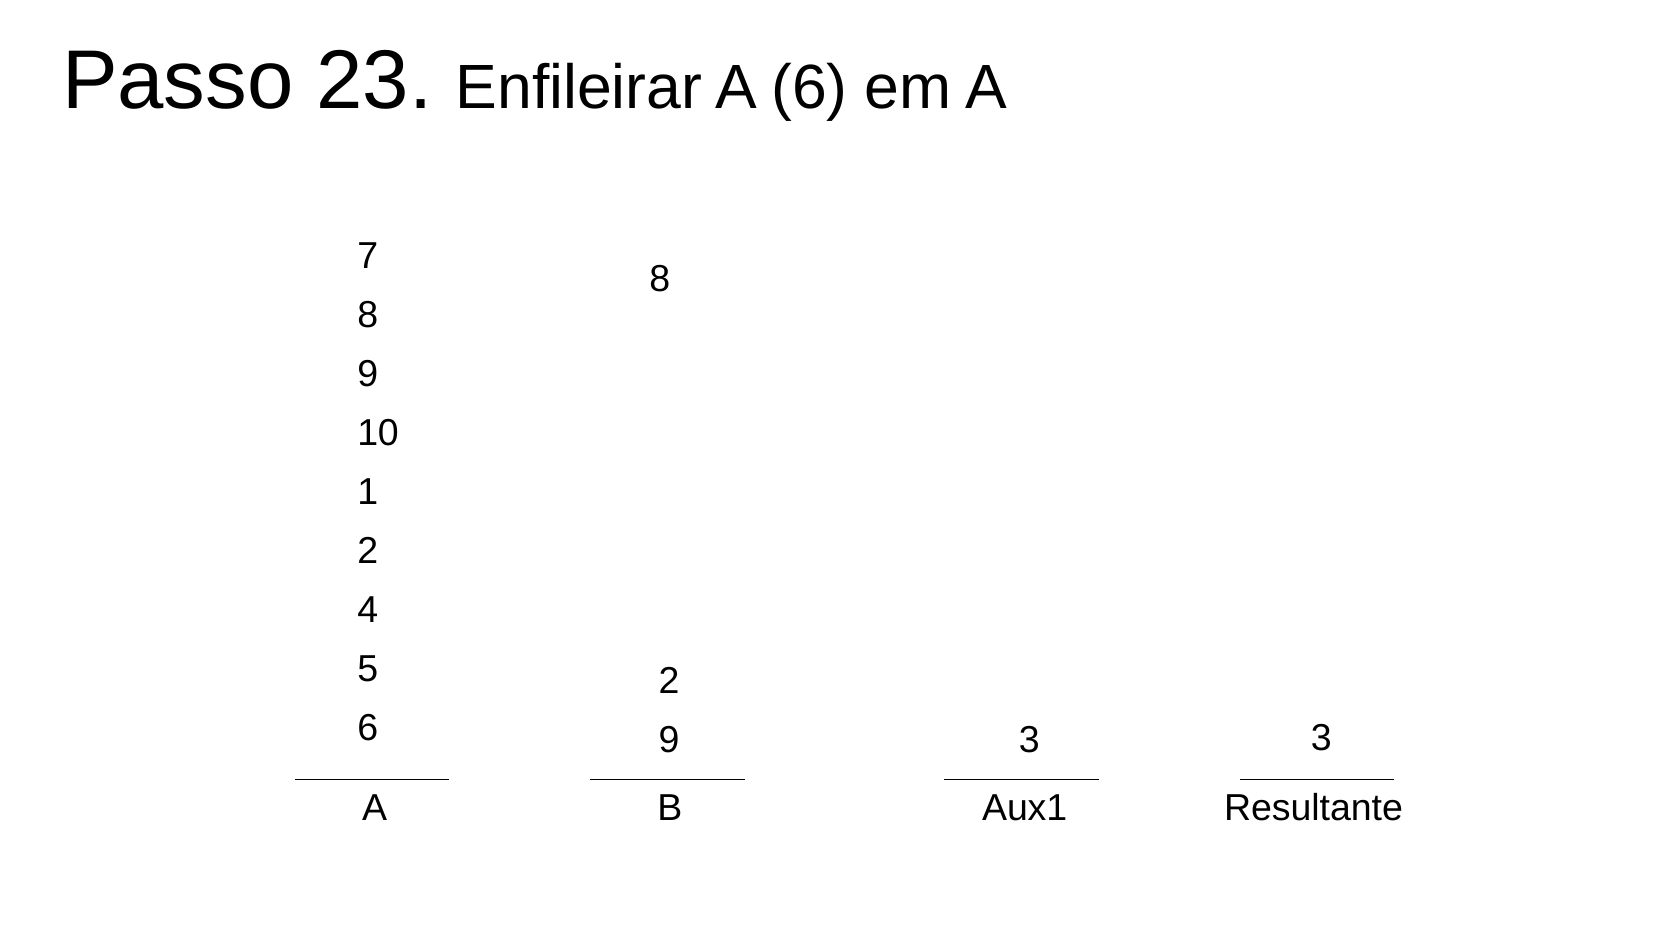

Passo 23. Enfileirar A (6) em A
7
8
8
9
10
1
2
4
5
2
6
3
9
3
A
B
Aux1
Resultante